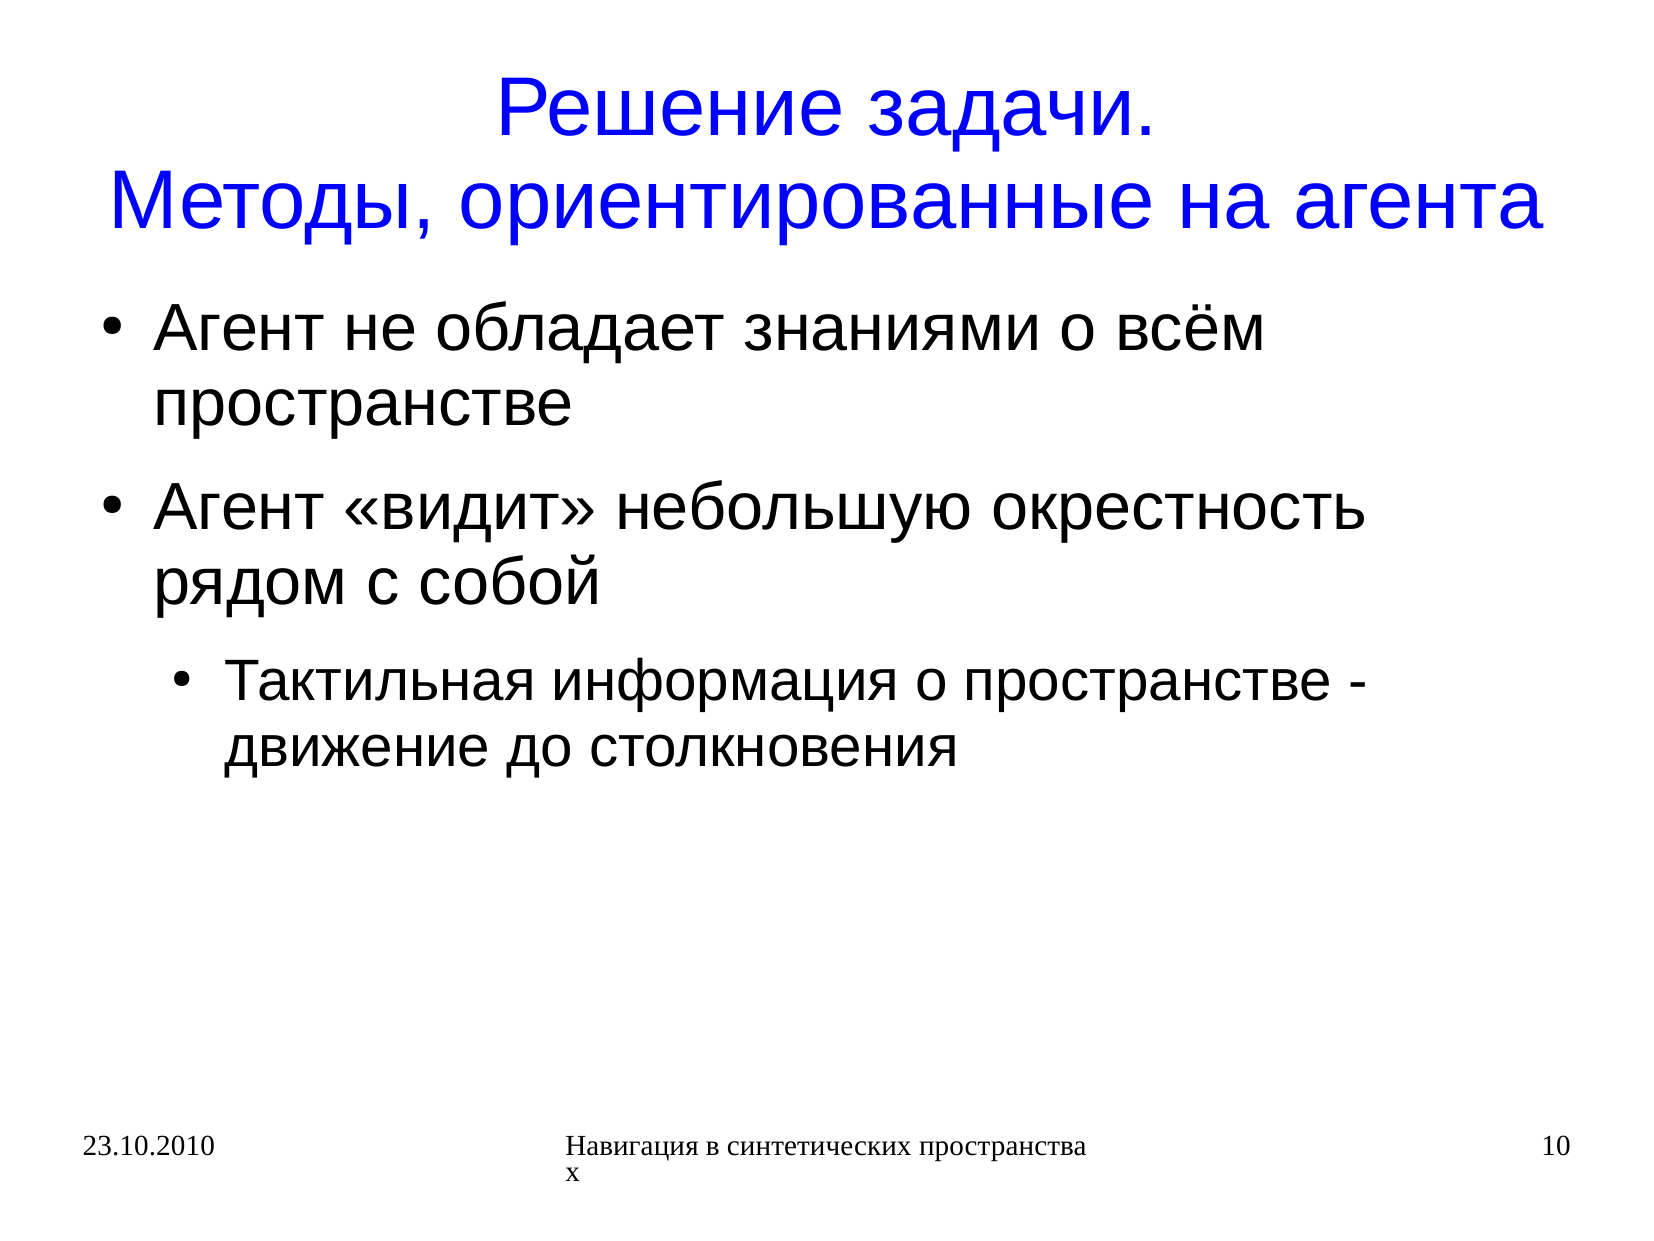

# Решение задачи. Методы, ориентированные на агента
Агент не обладает знаниями о всём пространстве
Агент «видит» небольшую окрестность рядом с собой
Тактильная информация о пространстве - движение до столкновения
23.10.2010
Навигация в синтетических пространствах
10